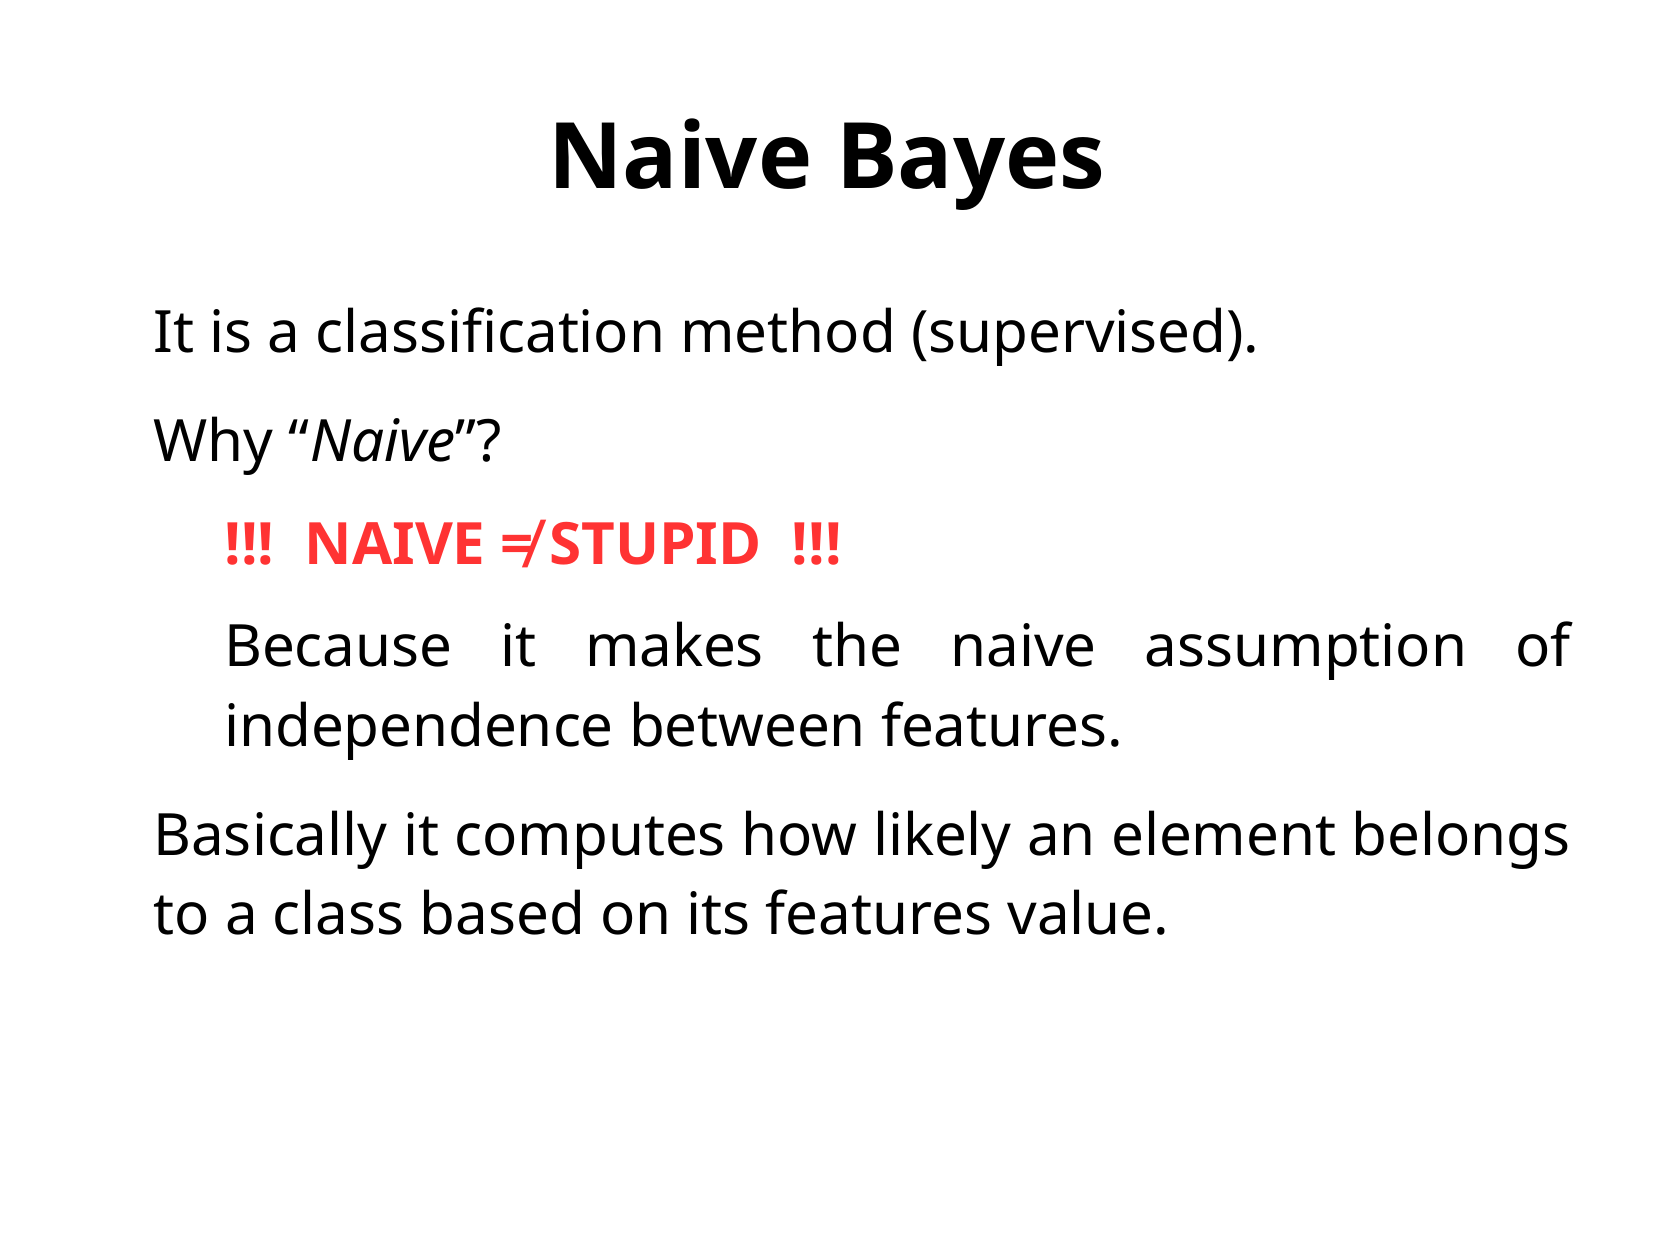

# Naive Bayes
It is a classification method (supervised).
Why “Naive”?
!!! NAIVE ≠ STUPID !!!
Because it makes the naive assumption of independence between features.
Basically it computes how likely an element belongs to a class based on its features value.